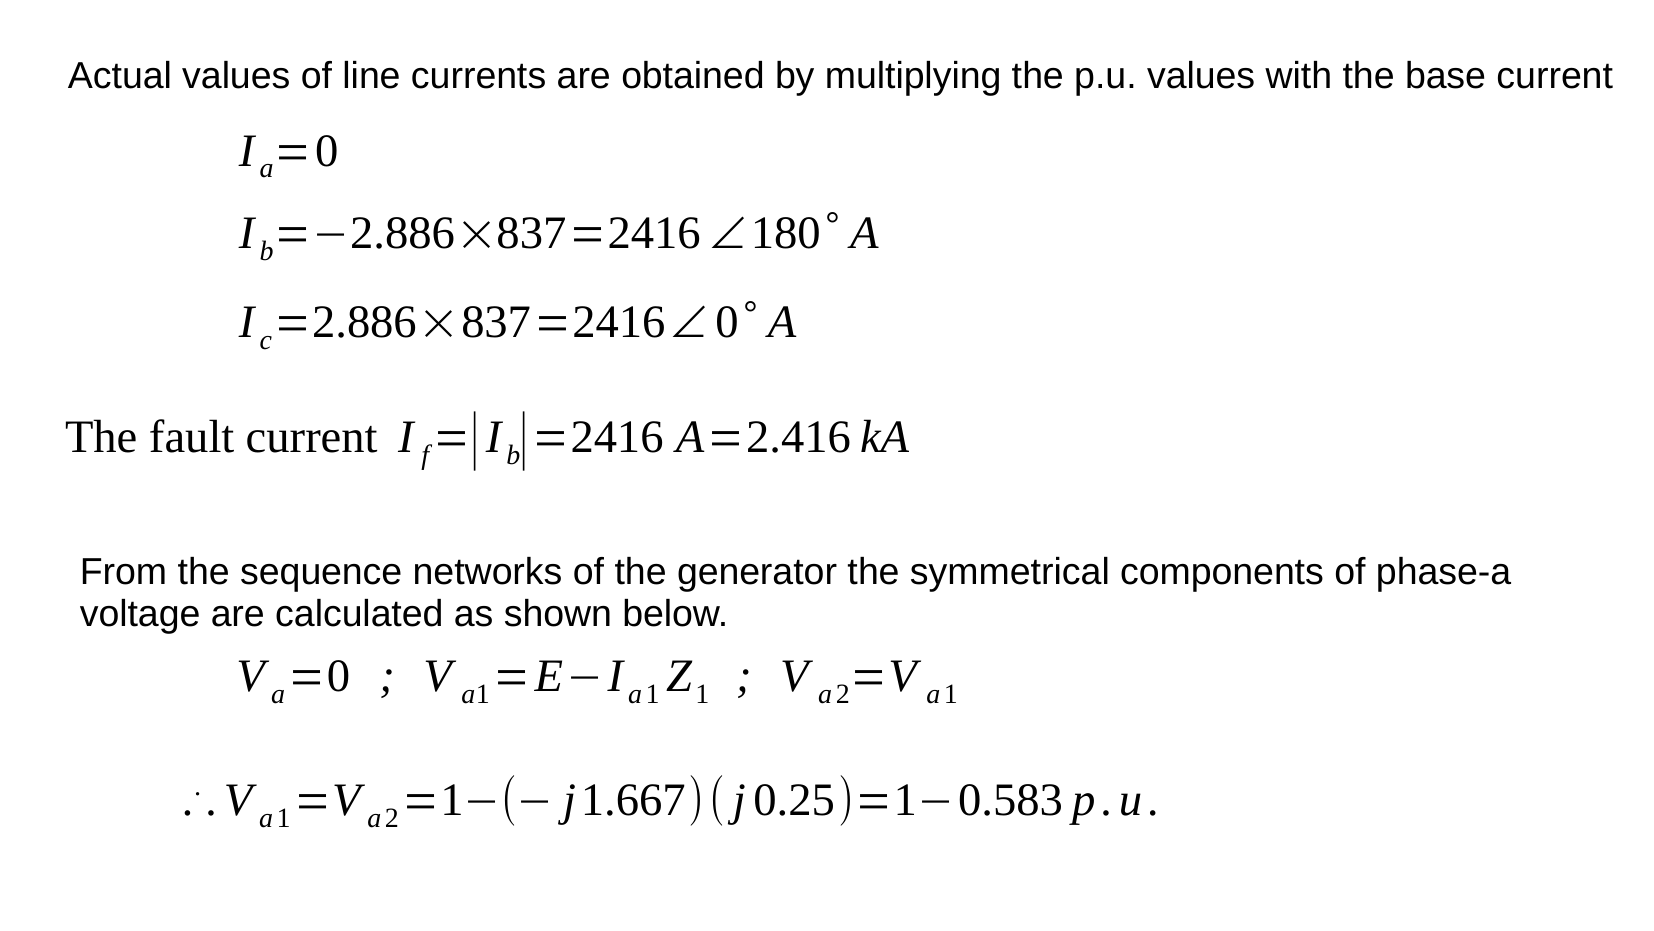

Actual values of line currents are obtained by multiplying the p.u. values with the base current
From the sequence networks of the generator the symmetrical components of phase-a voltage are calculated as shown below.